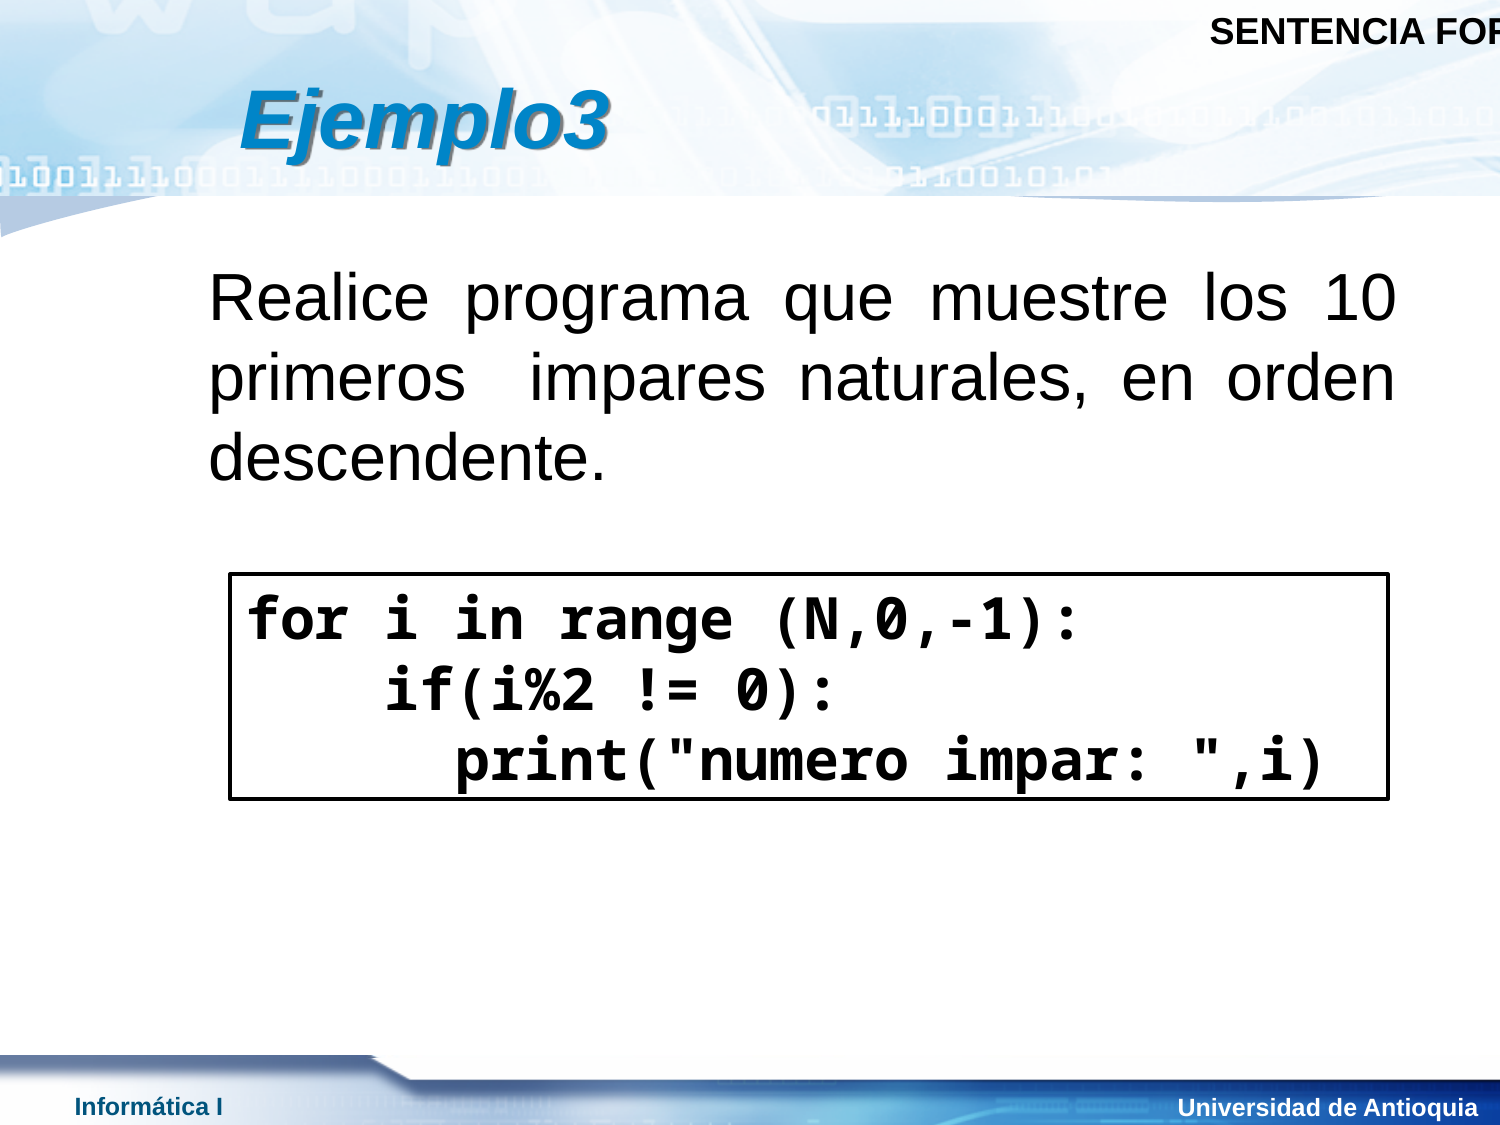

SENTENCIA FOR
# Ejemplo3
Realice programa que muestre los 10 primeros impares naturales, en orden descendente.
for i in range (N,0,-1):
 if(i%2 != 0):
 print("numero impar: ",i)